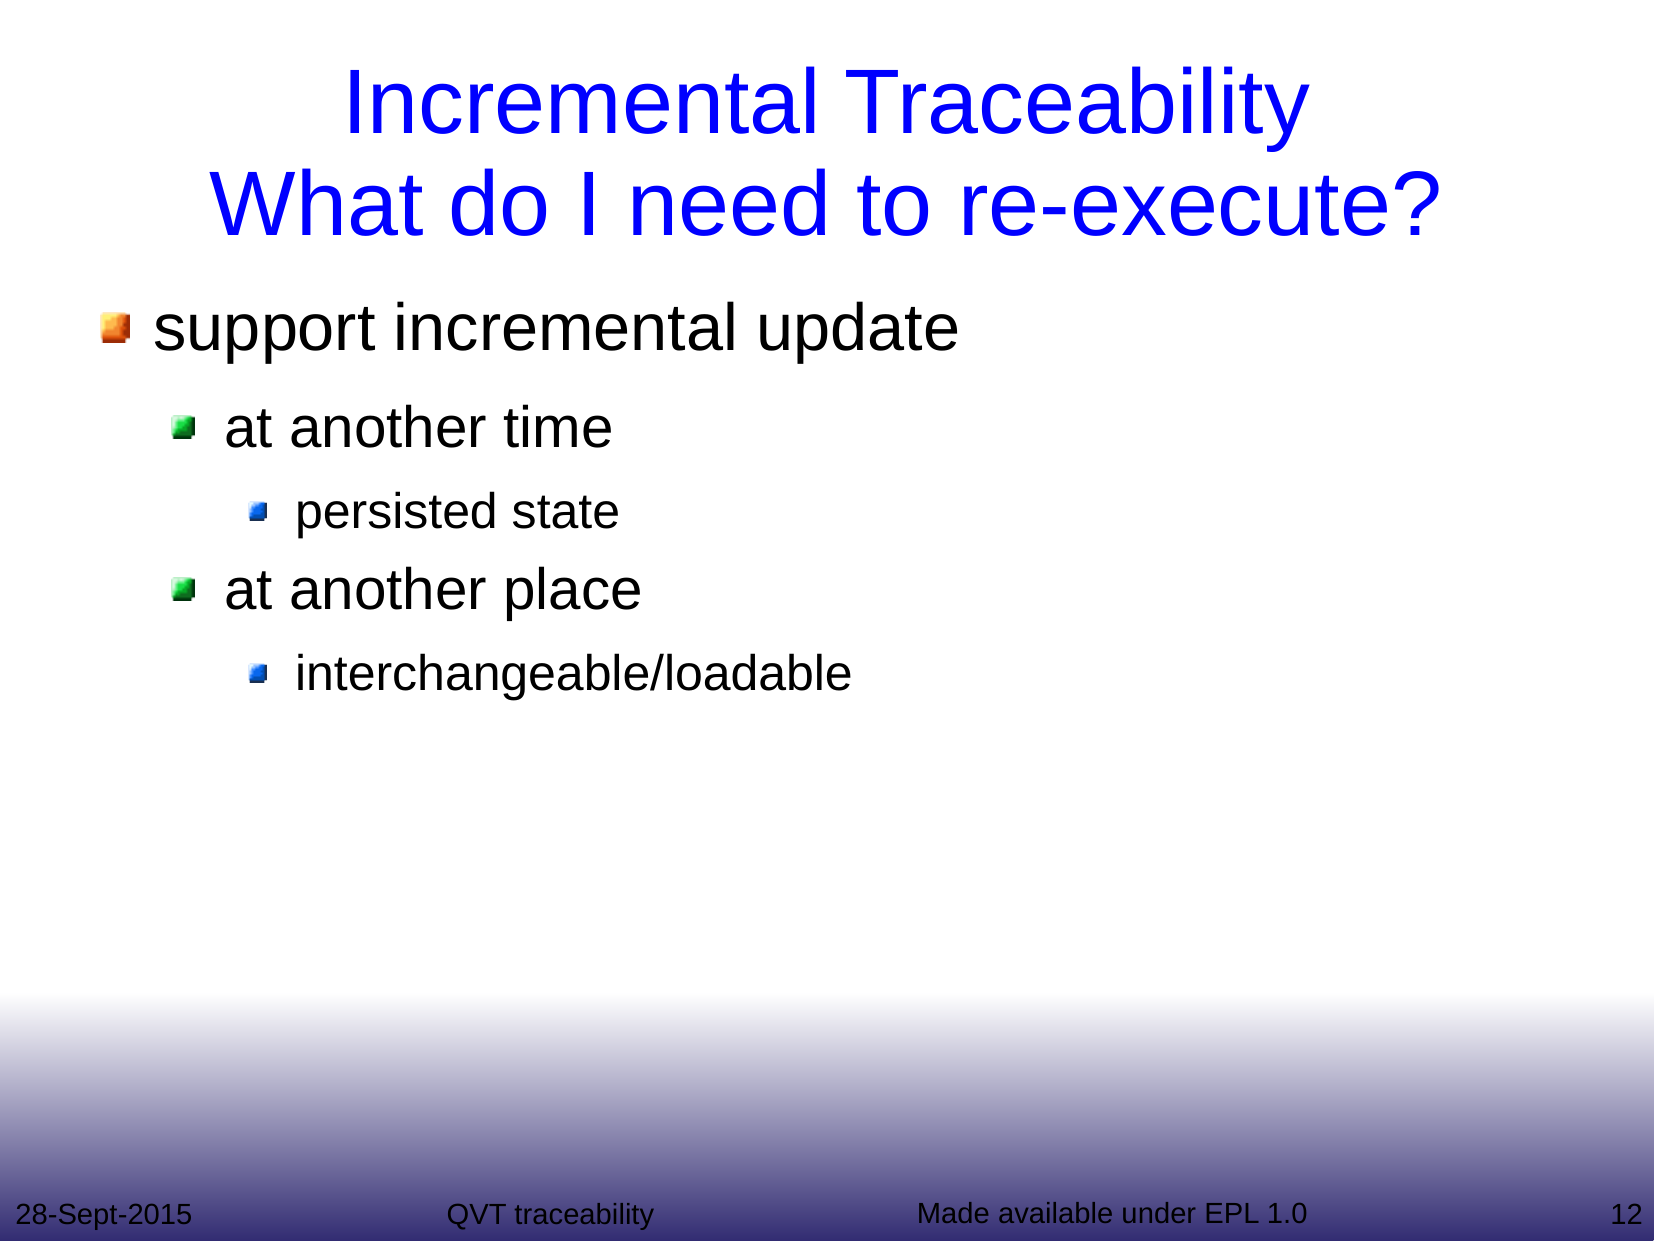

# Incremental Traceability What do I need to re-execute?
support incremental update
at another time
persisted state
at another place
interchangeable/loadable
28-Sept-2015
QVT traceability
12